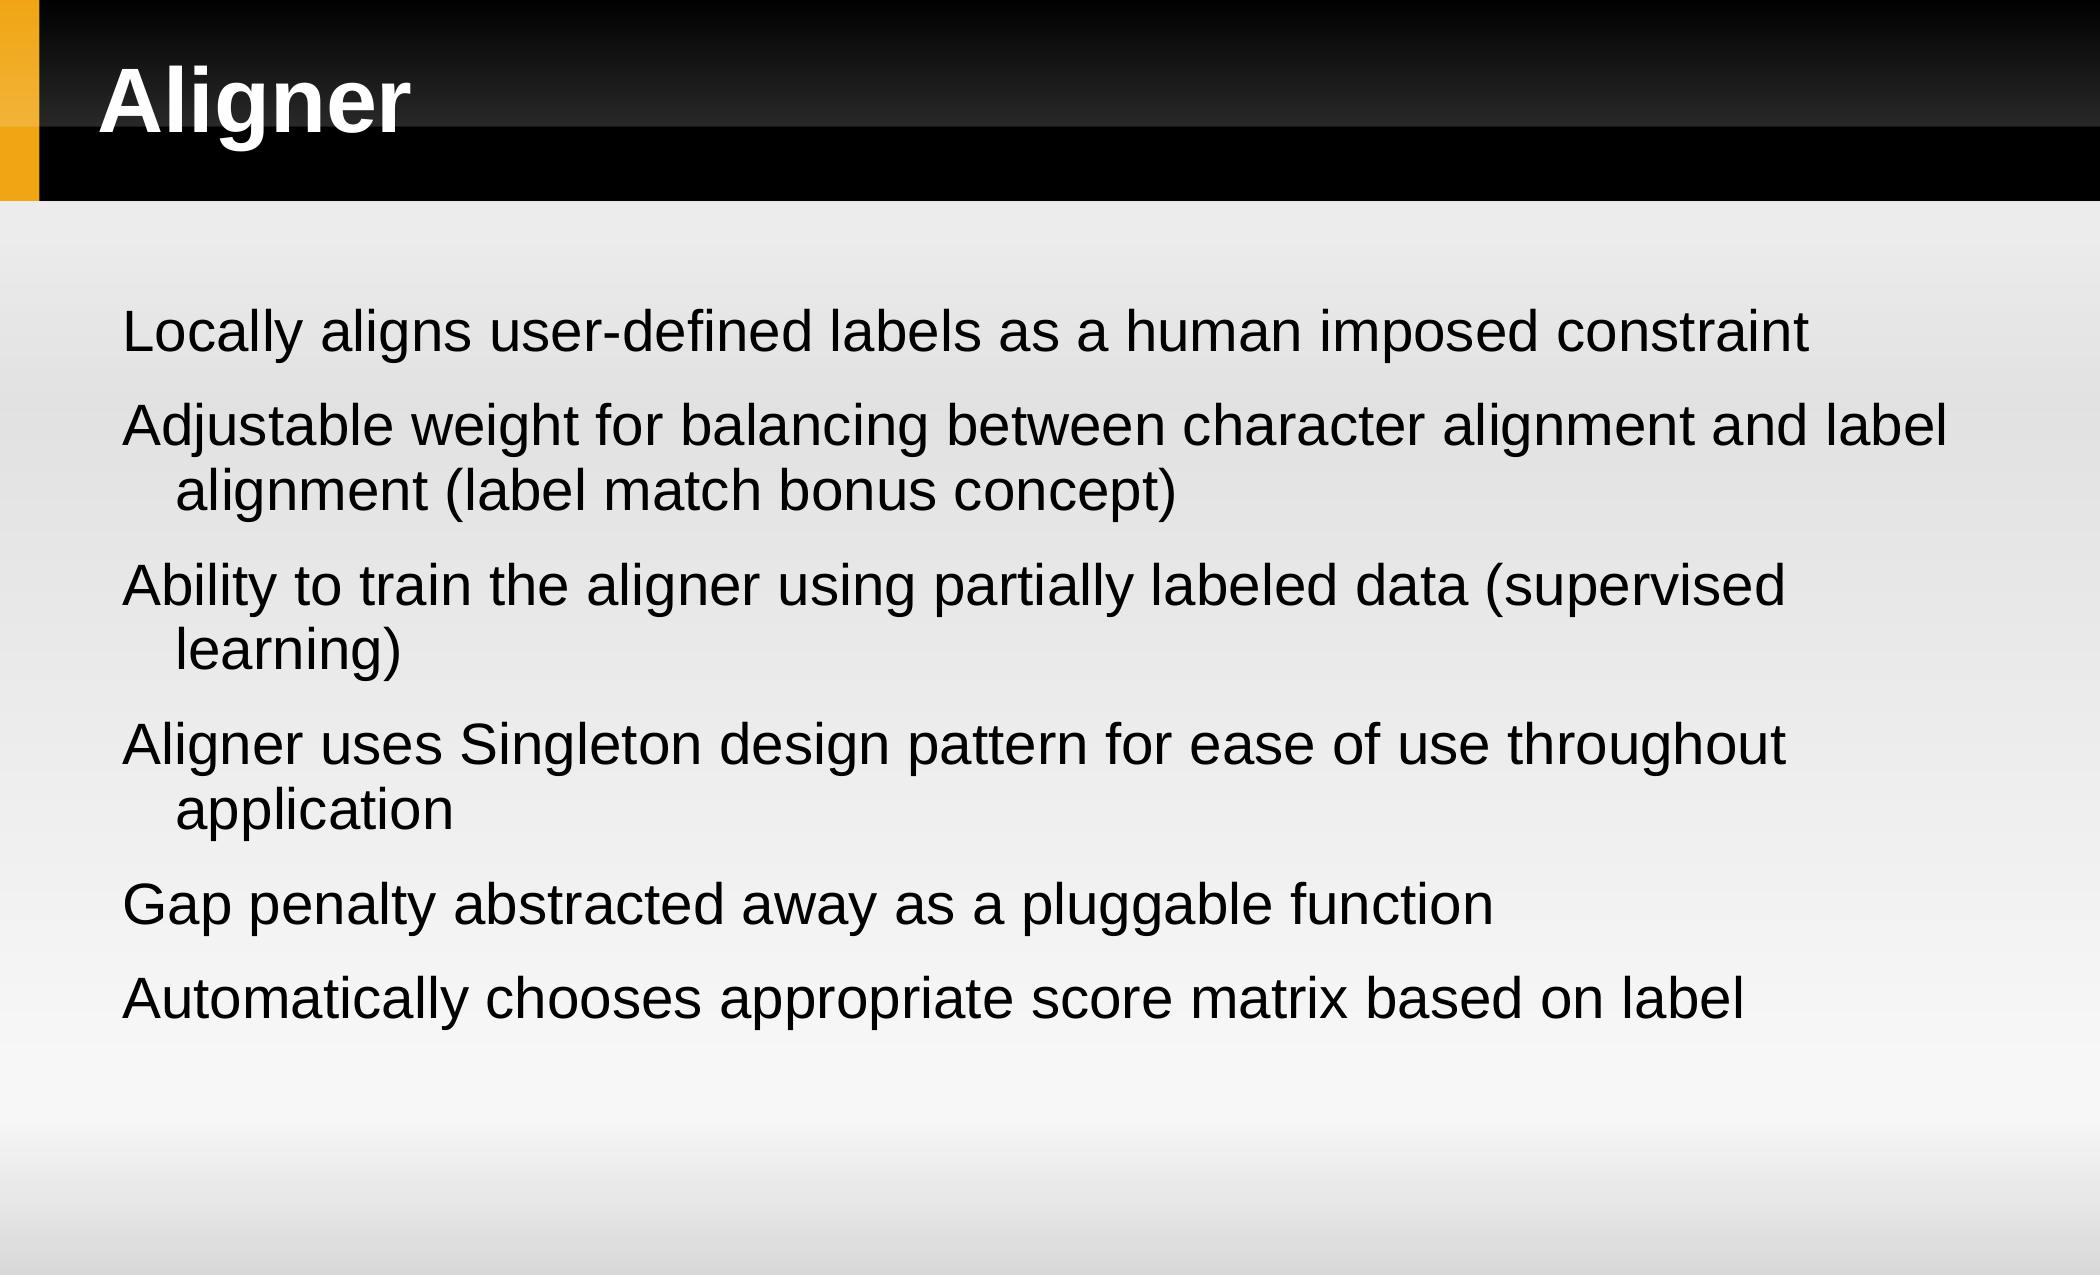

# Aligner
Locally aligns user-defined labels as a human imposed constraint
Adjustable weight for balancing between character alignment and label alignment (label match bonus concept)
Ability to train the aligner using partially labeled data (supervised learning)
Aligner uses Singleton design pattern for ease of use throughout application
Gap penalty abstracted away as a pluggable function
Automatically chooses appropriate score matrix based on label